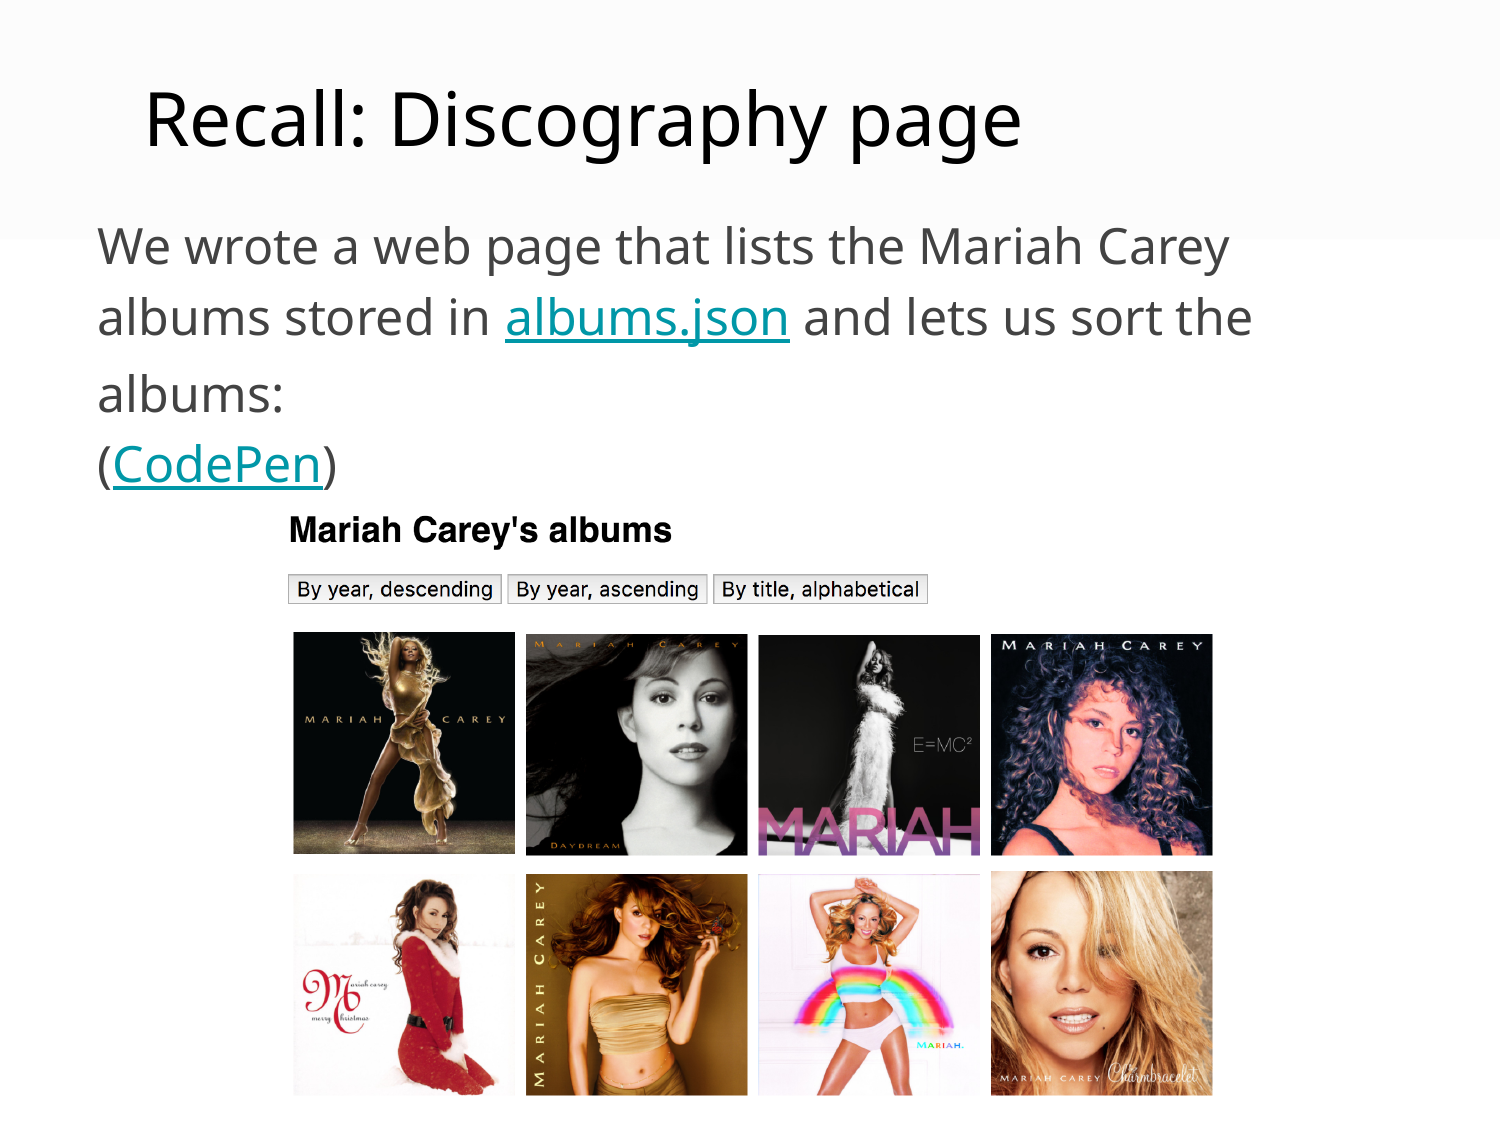

# Recall: Discography page
We wrote a web page that lists the Mariah Carey albums stored in albums.json and lets us sort the albums:
(CodePen)